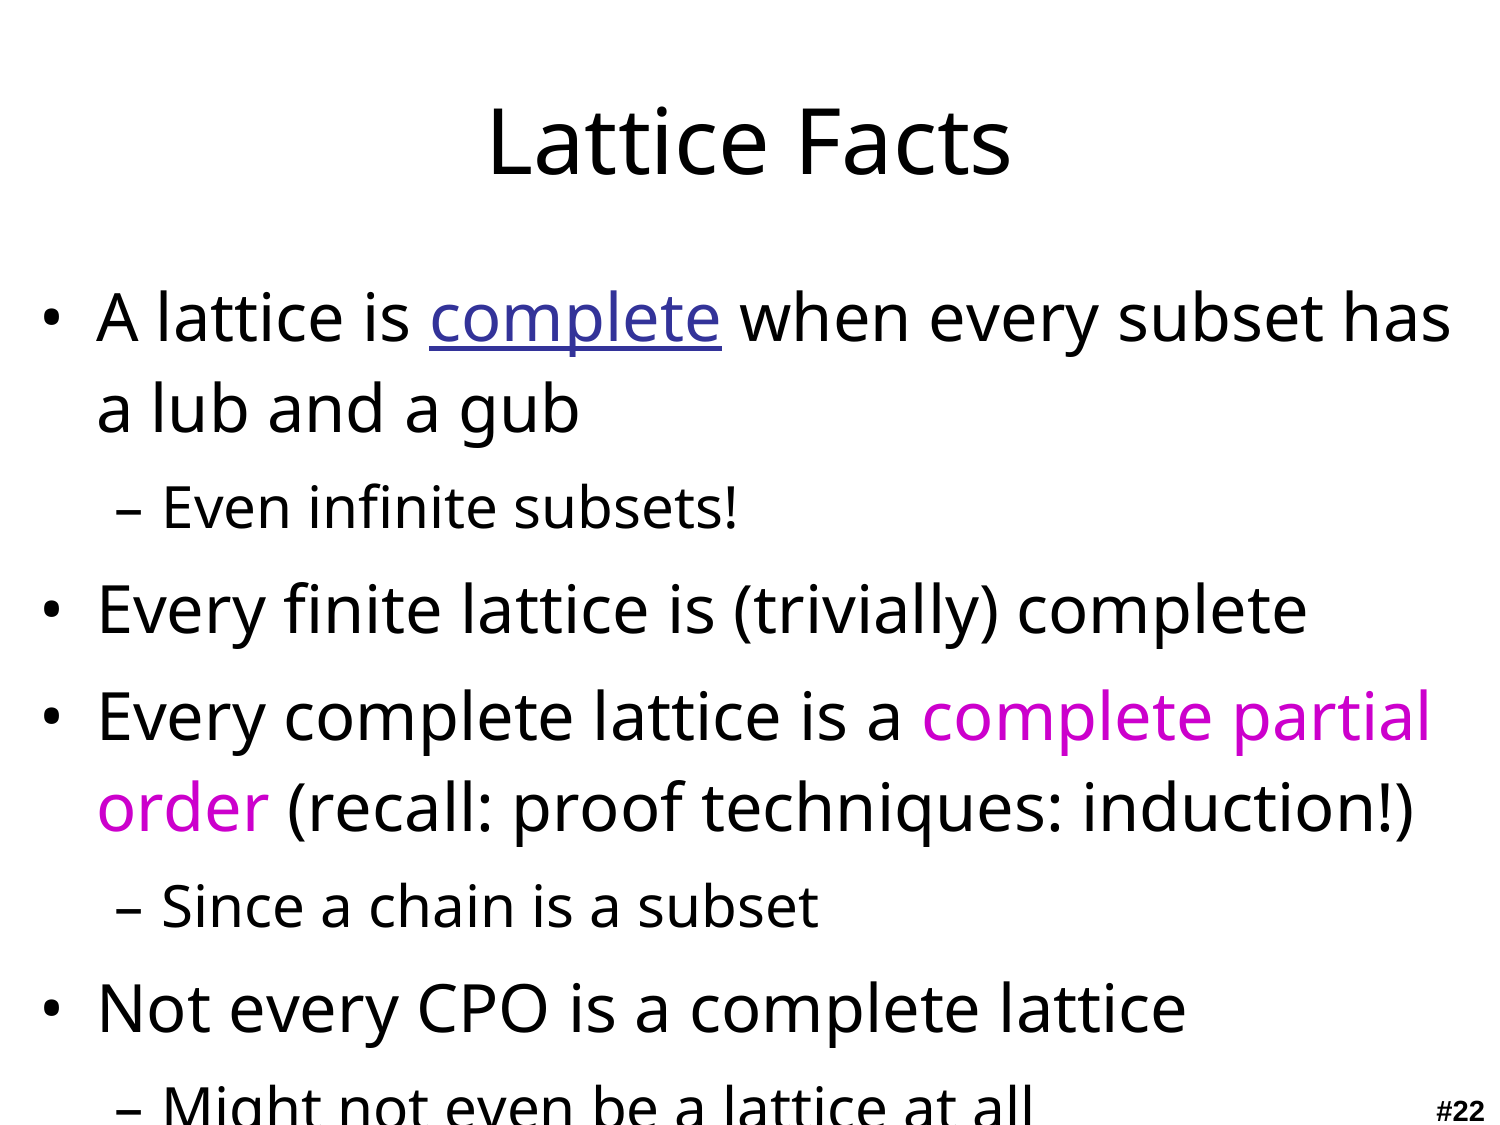

# Lattice Facts
A lattice is complete when every subset has a lub and a gub
Even infinite subsets!
Every finite lattice is (trivially) complete
Every complete lattice is a complete partial order (recall: proof techniques: induction!)
Since a chain is a subset
Not every CPO is a complete lattice
Might not even be a lattice at all
22